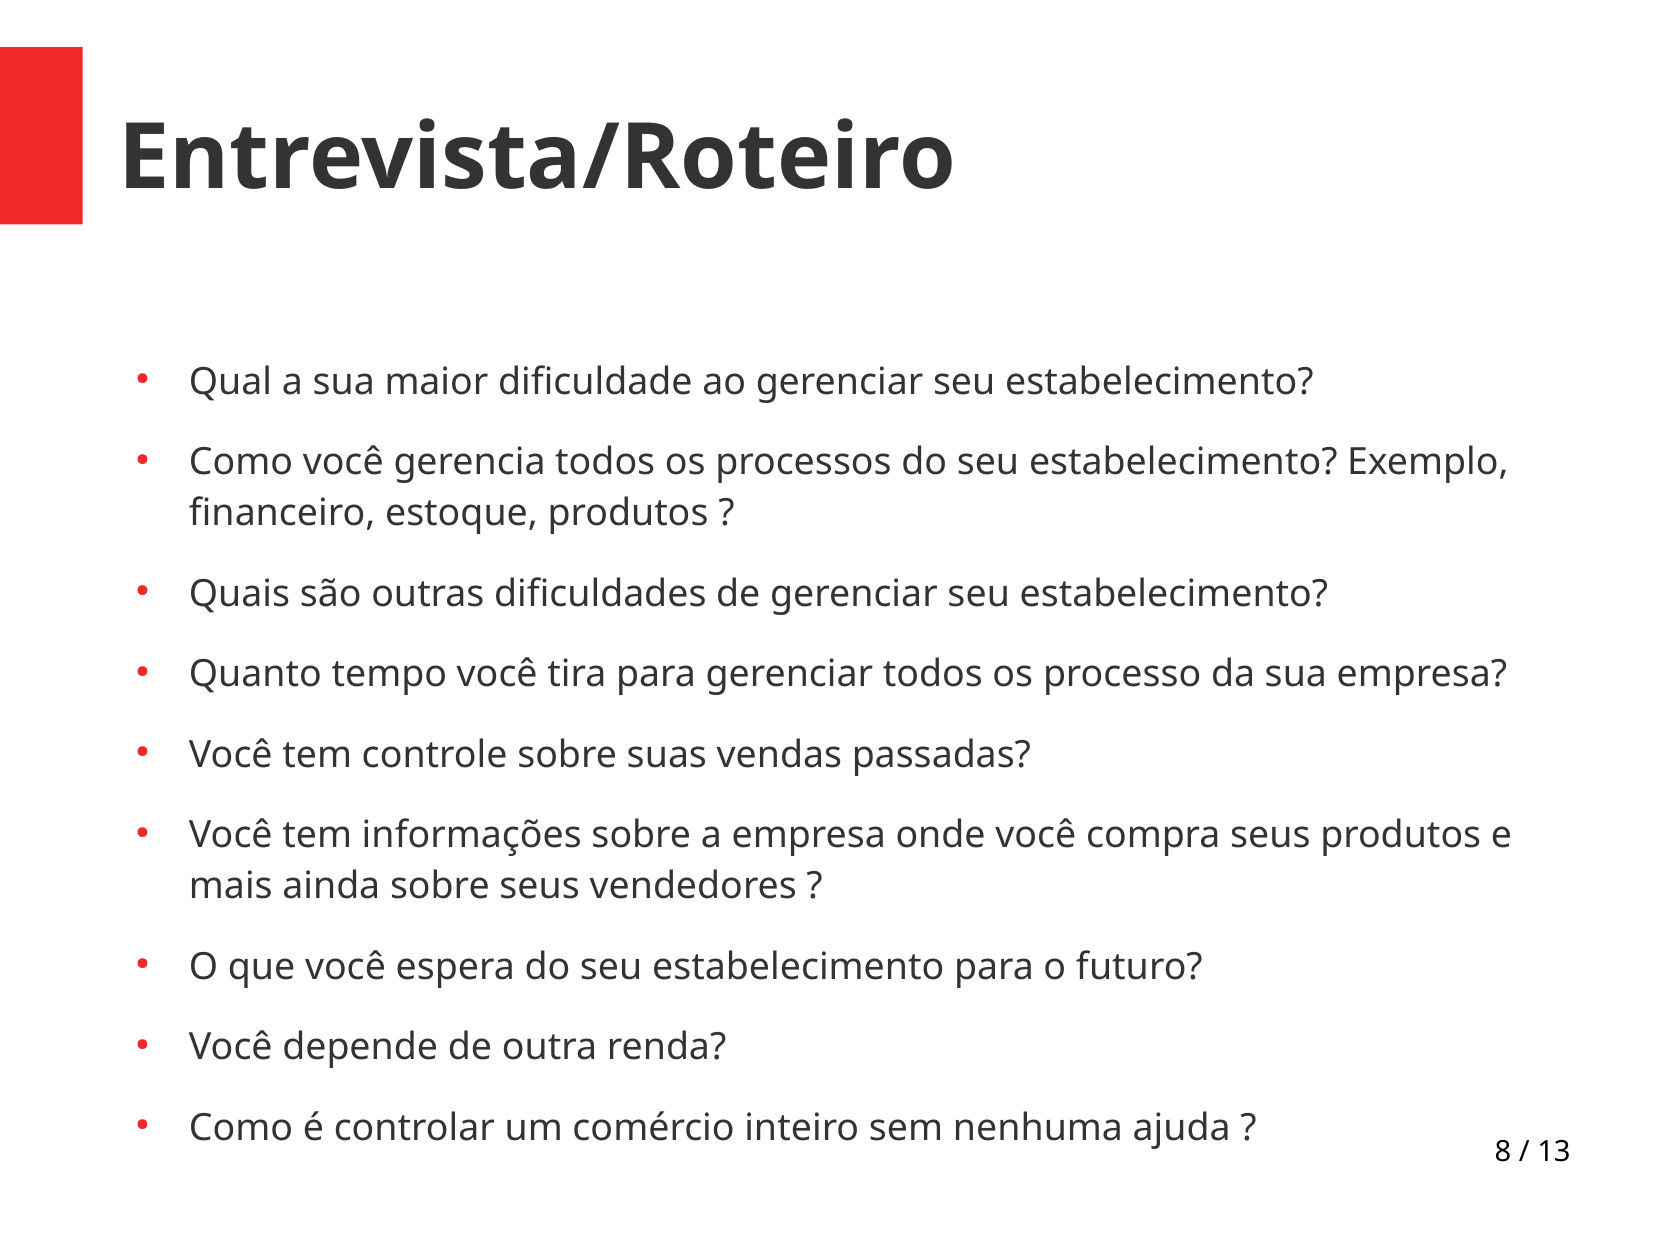

# Entrevista/Roteiro
Qual a sua maior dificuldade ao gerenciar seu estabelecimento?
Como você gerencia todos os processos do seu estabelecimento? Exemplo, financeiro, estoque, produtos ?
Quais são outras dificuldades de gerenciar seu estabelecimento?
Quanto tempo você tira para gerenciar todos os processo da sua empresa?
Você tem controle sobre suas vendas passadas?
Você tem informações sobre a empresa onde você compra seus produtos e mais ainda sobre seus vendedores ?
O que você espera do seu estabelecimento para o futuro?
Você depende de outra renda?
Como é controlar um comércio inteiro sem nenhuma ajuda ?
8